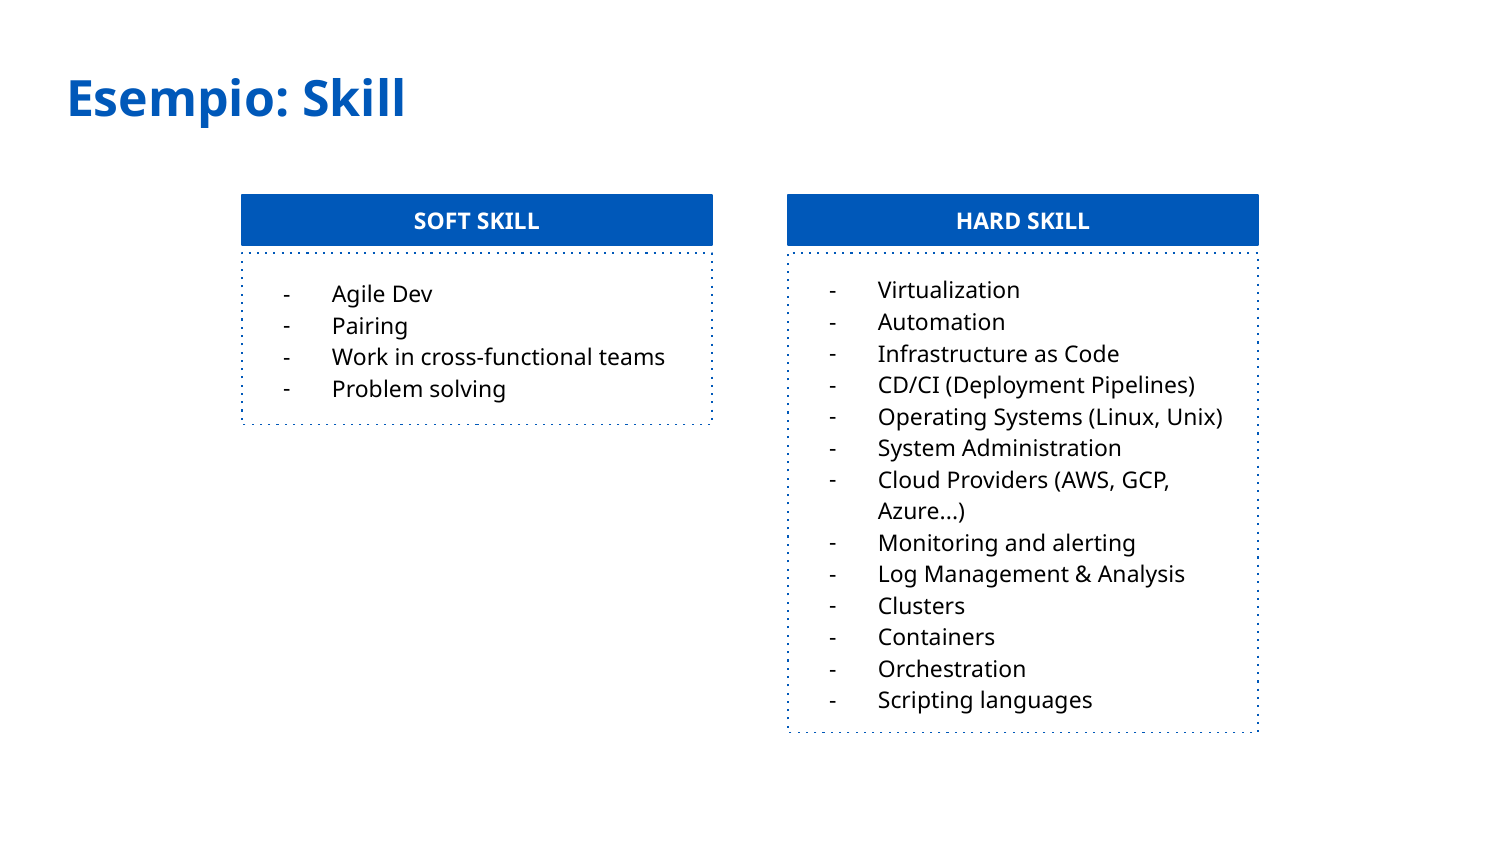

# Esempio: Skill
SOFT SKILL
HARD SKILL
Agile Dev
Pairing
Work in cross-functional teams
Problem solving
Virtualization
Automation
Infrastructure as Code
CD/CI (Deployment Pipelines)
Operating Systems (Linux, Unix)
System Administration
Cloud Providers (AWS, GCP, Azure...)
Monitoring and alerting
Log Management & Analysis
Clusters
Containers
Orchestration
Scripting languages